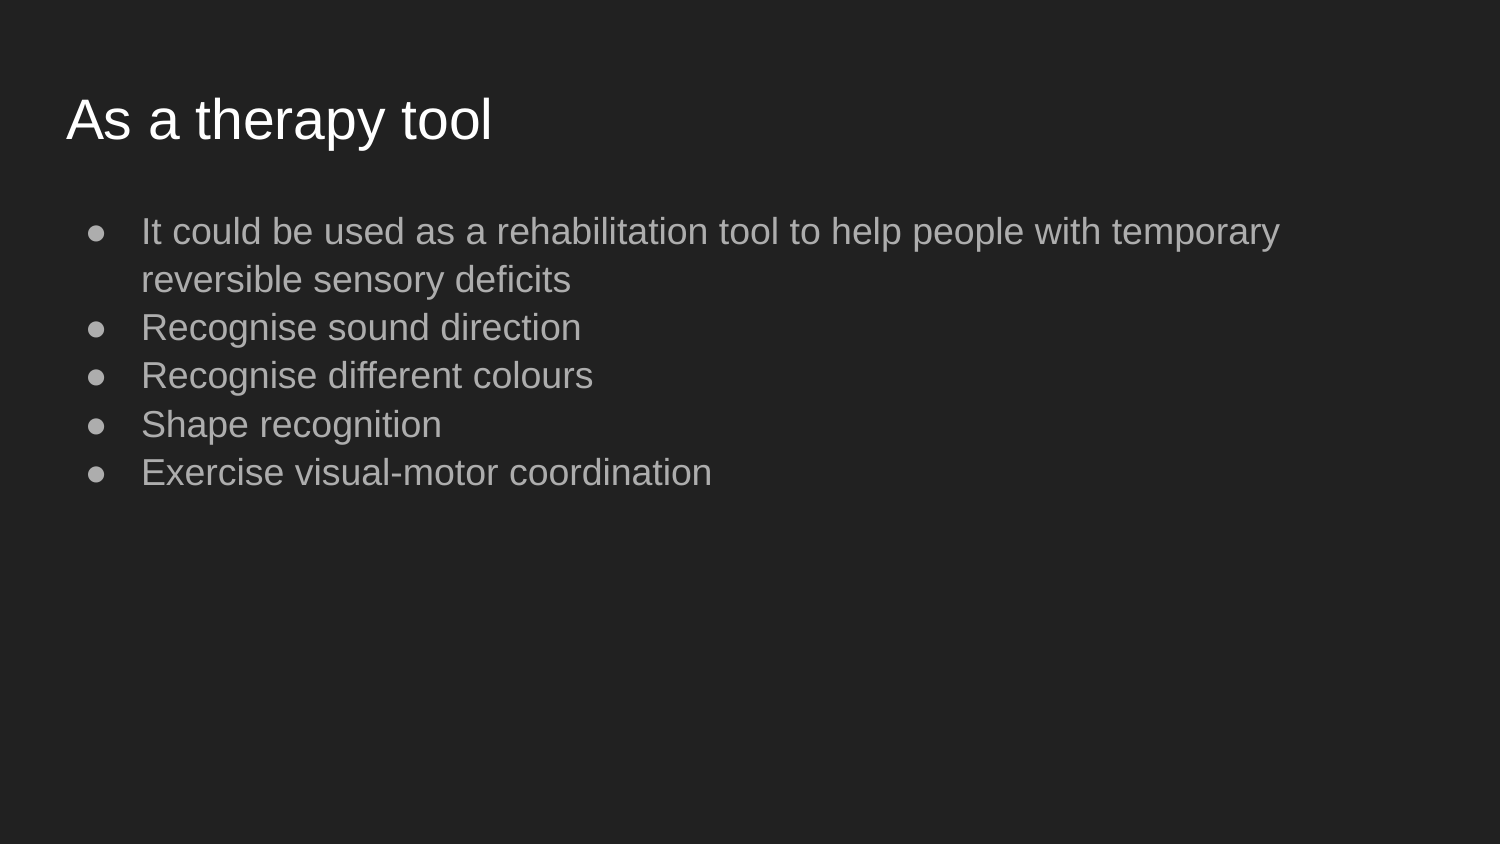

# As a therapy tool
It could be used as a rehabilitation tool to help people with temporary reversible sensory deficits
Recognise sound direction
Recognise different colours
Shape recognition
Exercise visual-motor coordination